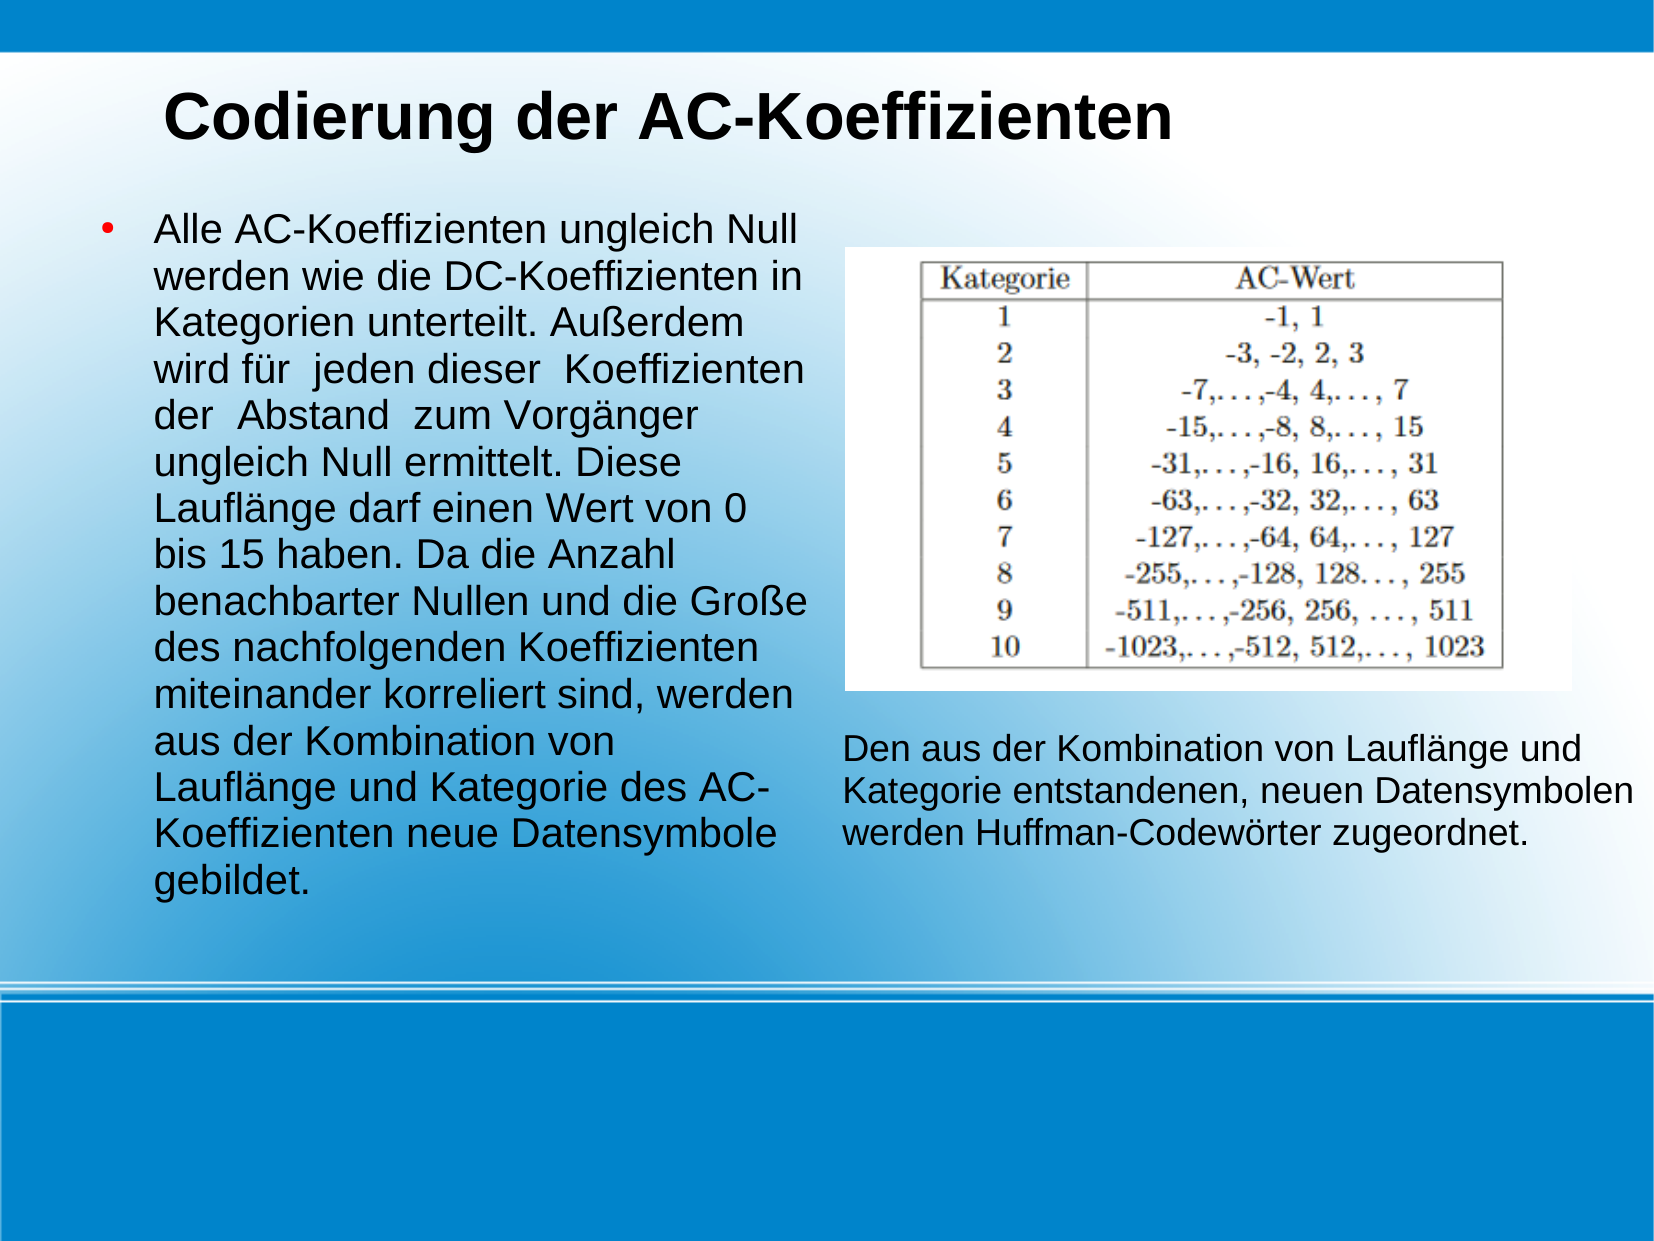

Codierung der AC-Koeffizienten
Alle AC-Koeffizienten ungleich Null werden wie die DC-Koeffizienten in Kategorien unterteilt. Außerdem wird für jeden dieser Koeffizienten der Abstand zum Vorgänger ungleich Null ermittelt. Diese Lauflänge darf einen Wert von 0 bis 15 haben. Da die Anzahl benachbarter Nullen und die Große des nachfolgenden Koeffizienten miteinander korreliert sind, werden aus der Kombination von Lauflänge und Kategorie des AC-Koeffizienten neue Datensymbole gebildet.
Den aus der Kombination von Lauflänge und Kategorie entstandenen, neuen Datensymbolen werden Huffman-Codewörter zugeordnet.
#